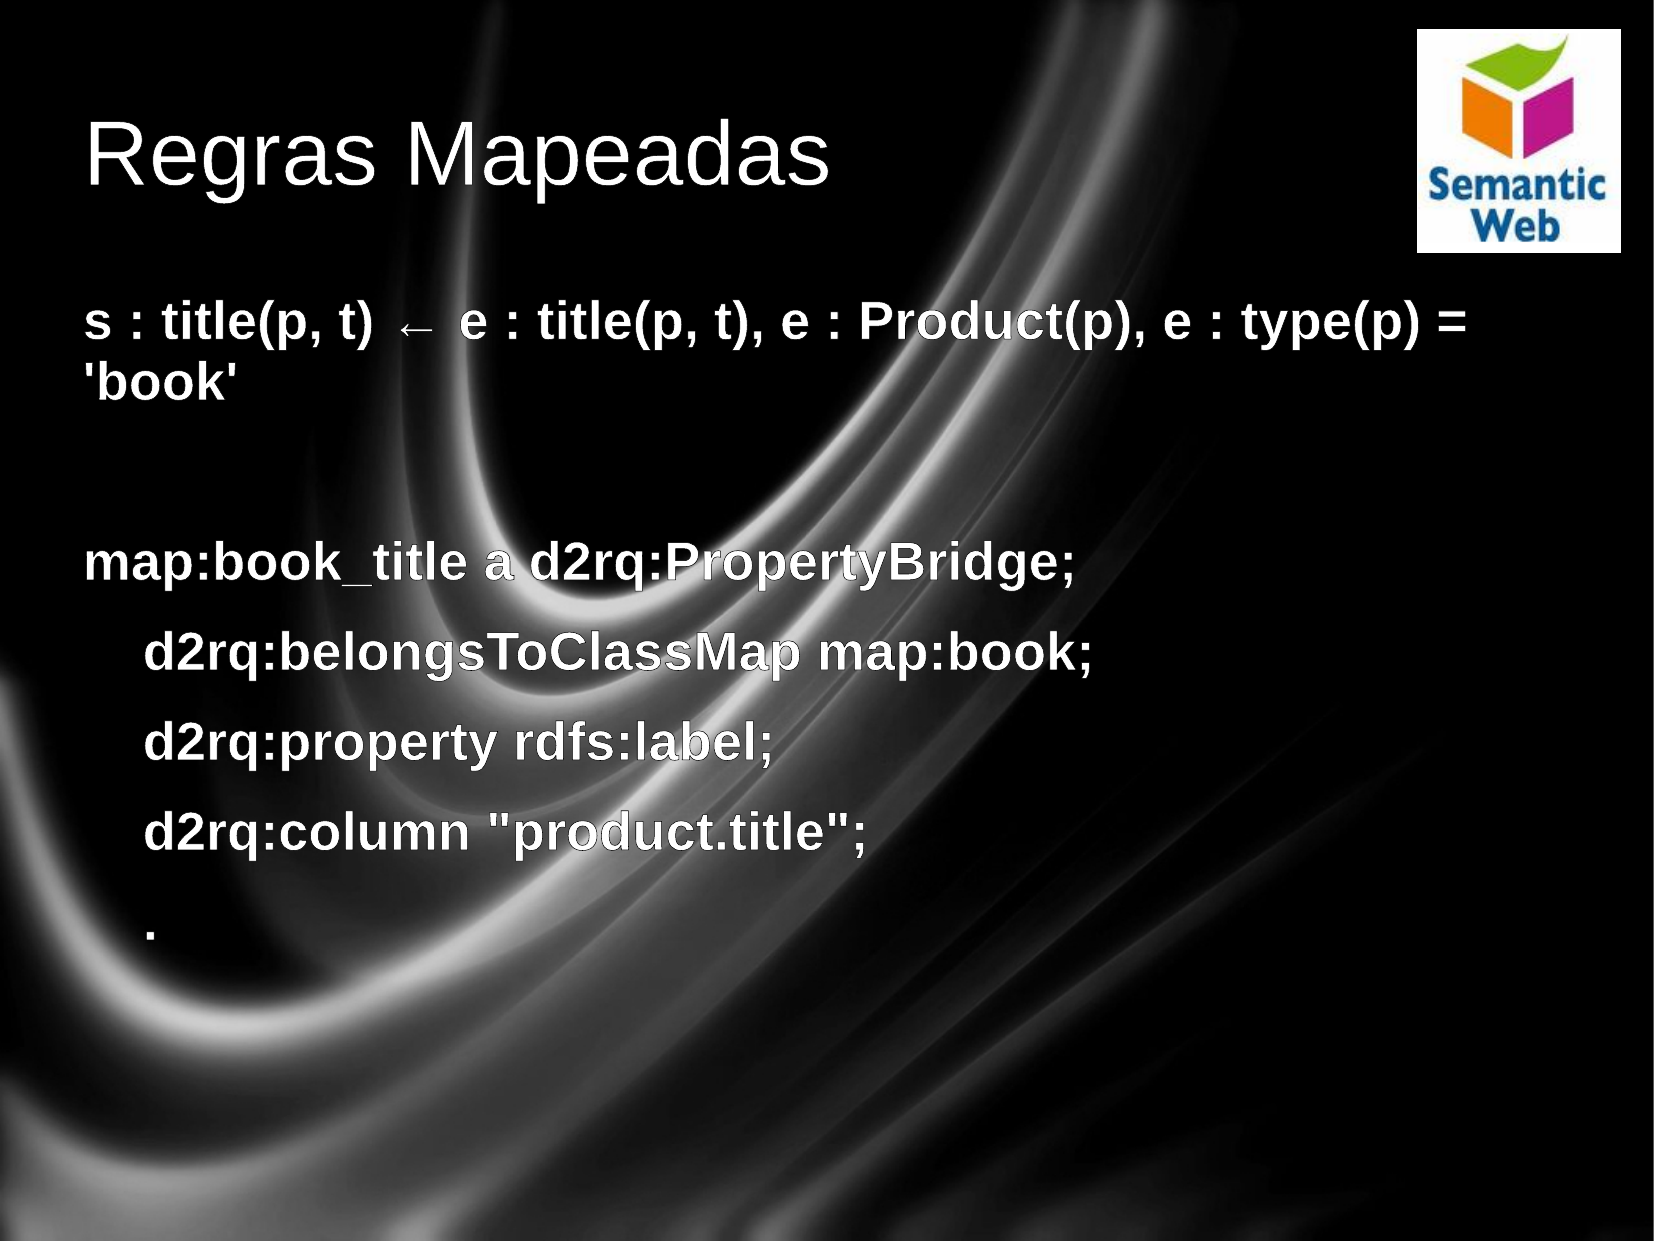

# Regras Mapeadas
s : title(p, t) ← e : title(p, t), e : Product(p), e : type(p) = 'book'
map:book_title a d2rq:PropertyBridge;
 d2rq:belongsToClassMap map:book;
 d2rq:property rdfs:label;
 d2rq:column "product.title";
 .